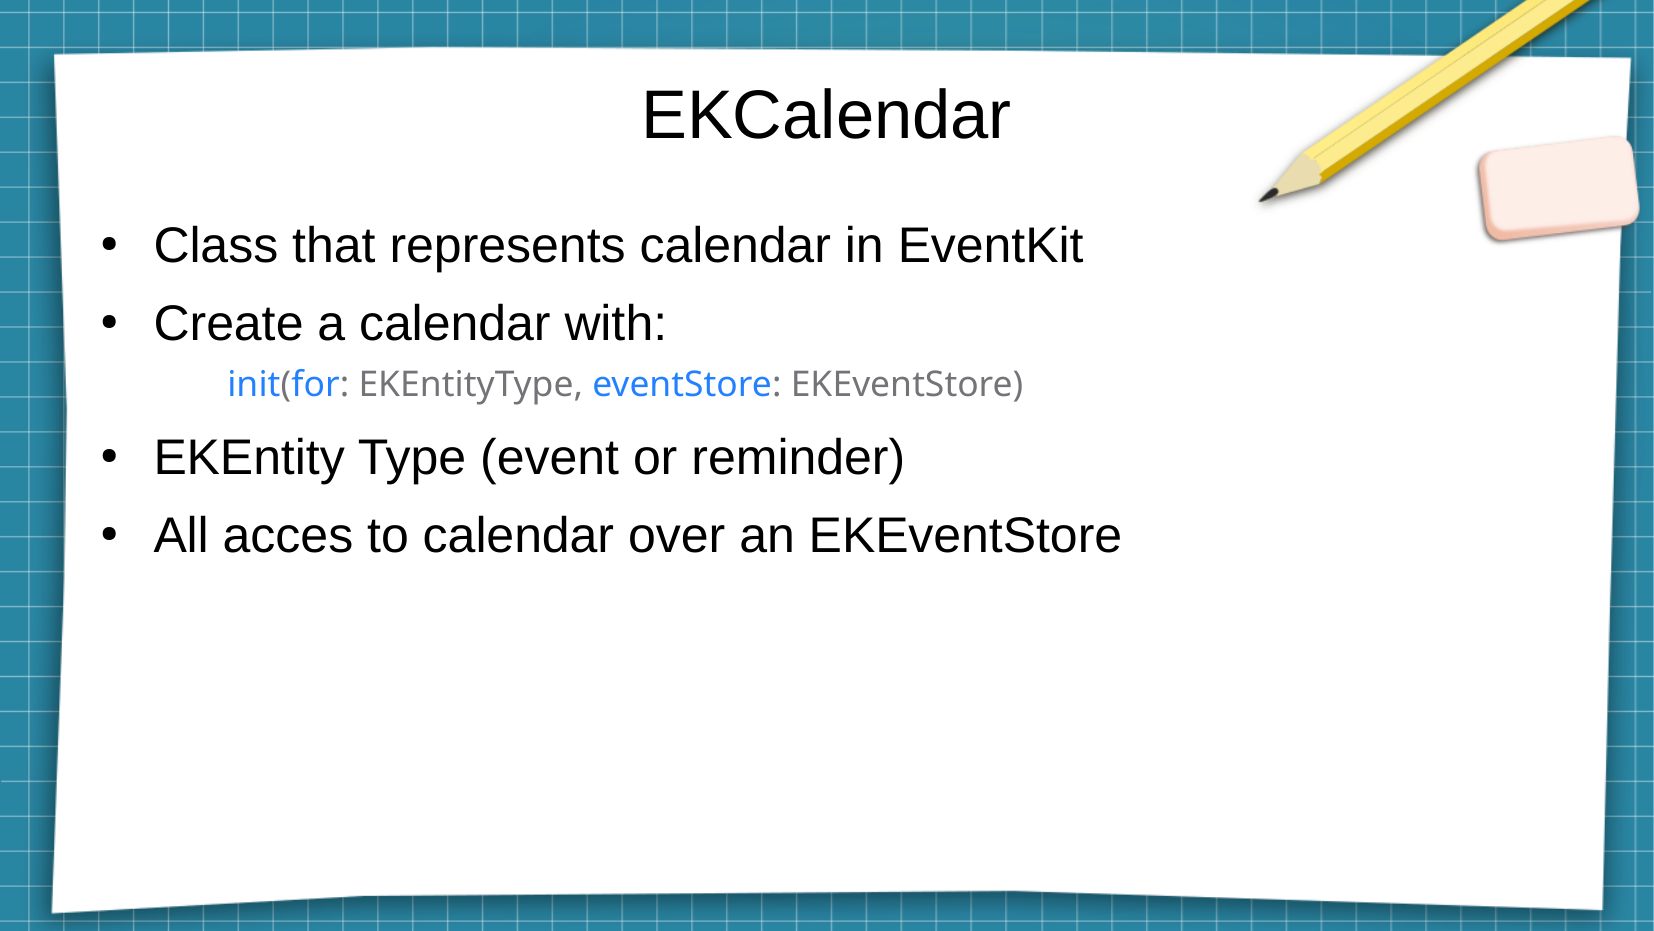

# EKCalendar
Class that represents calendar in EventKit
Create a calendar with:
	init(for: EKEntityType, eventStore: EKEventStore)
EKEntity Type (event or reminder)
All acces to calendar over an EKEventStore